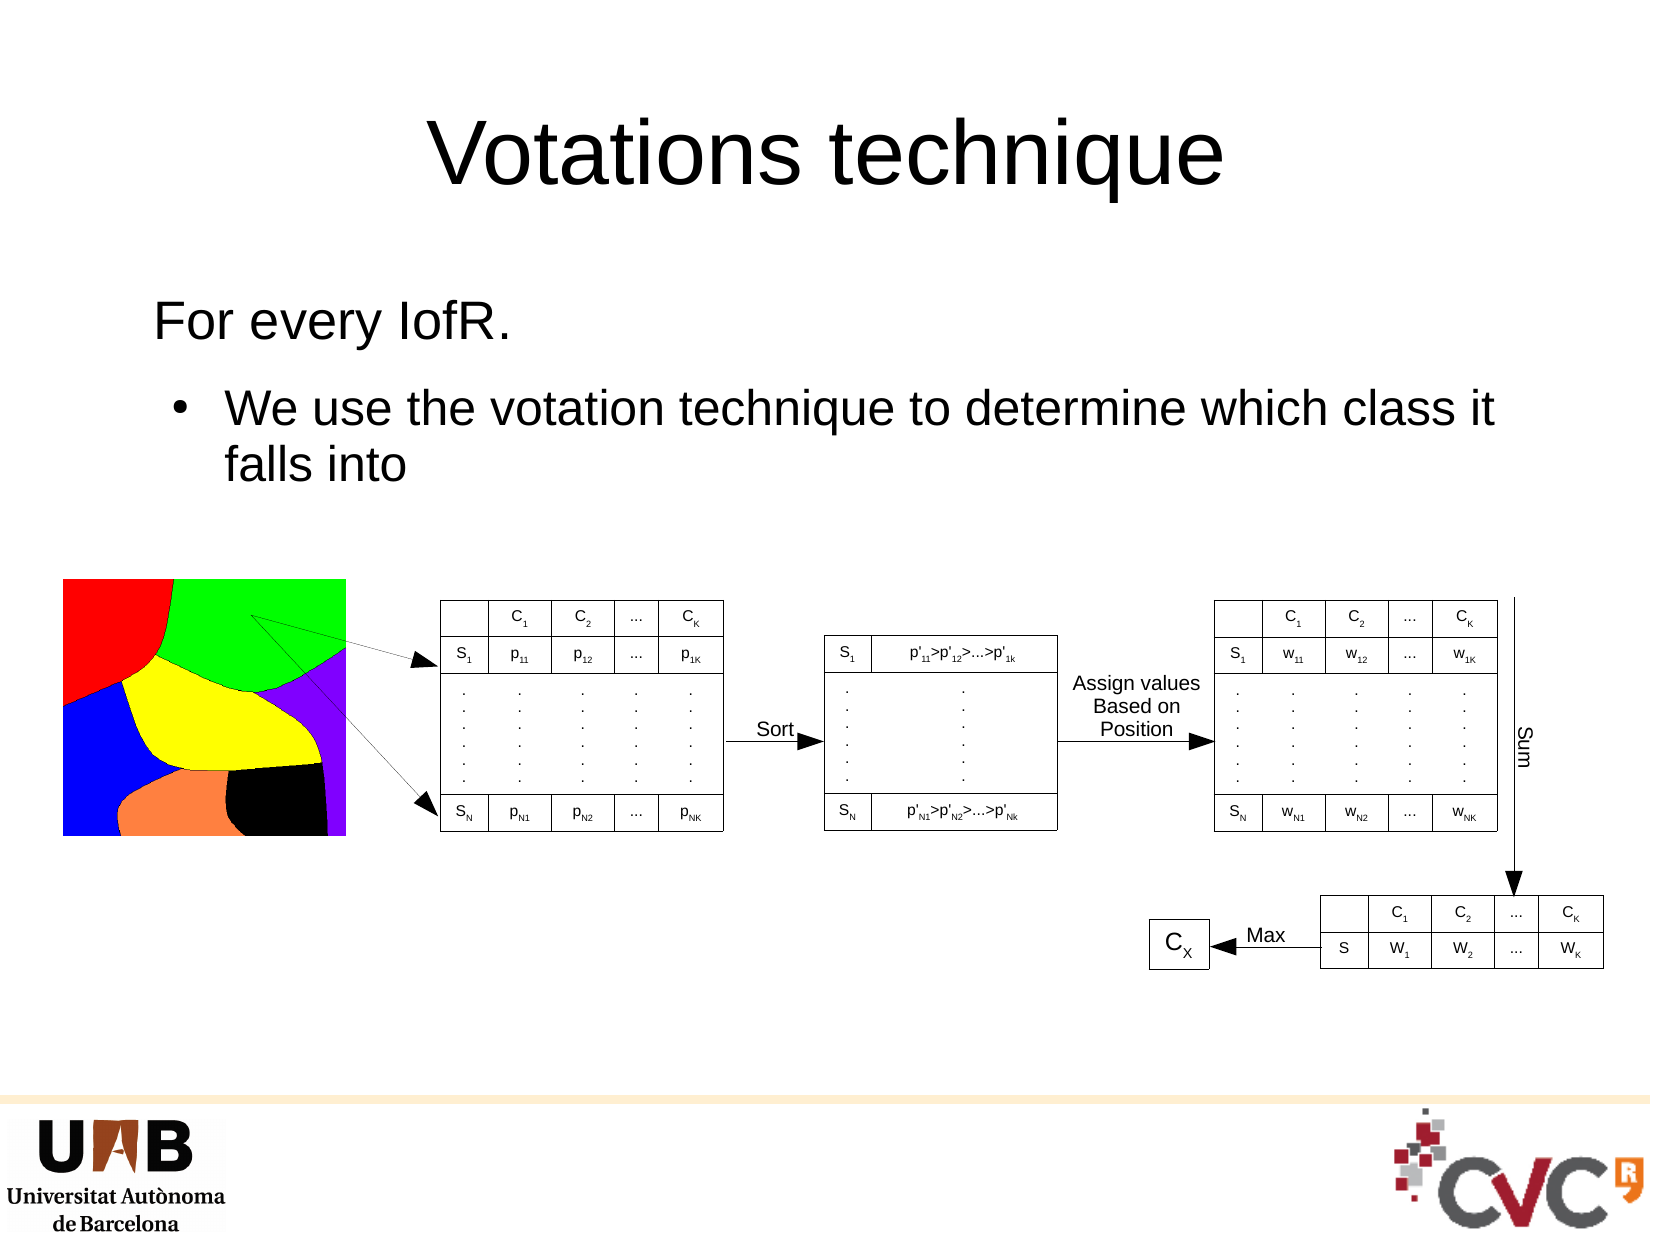

# Votations technique
For every IofR.
We use the votation technique to determine which class it falls into
Sum
| | C1 | C2 | ... | CK |
| --- | --- | --- | --- | --- |
| S1 | p11 | p12 | ... | p1K |
| . . . . . . | . . . . . . | . . . . . . | . . . . . . | . . . . . . |
| SN | pN1 | pN2 | ... | pNK |
| | C1 | C2 | ... | CK |
| --- | --- | --- | --- | --- |
| S1 | w11 | w12 | ... | w1K |
| . . . . . . | . . . . . . | . . . . . . | . . . . . . | . . . . . . |
| SN | wN1 | wN2 | ... | wNK |
| S1 | p'11>p'12>...>p'1k |
| --- | --- |
| . . . . . . | . . . . . . |
| SN | p'N1>p'N2>...>p'Nk |
Sort
Assign values
Based on
Position
| | C1 | C2 | ... | CK |
| --- | --- | --- | --- | --- |
| S | W1 | W2 | ... | WK |
| CX |
| --- |
Max